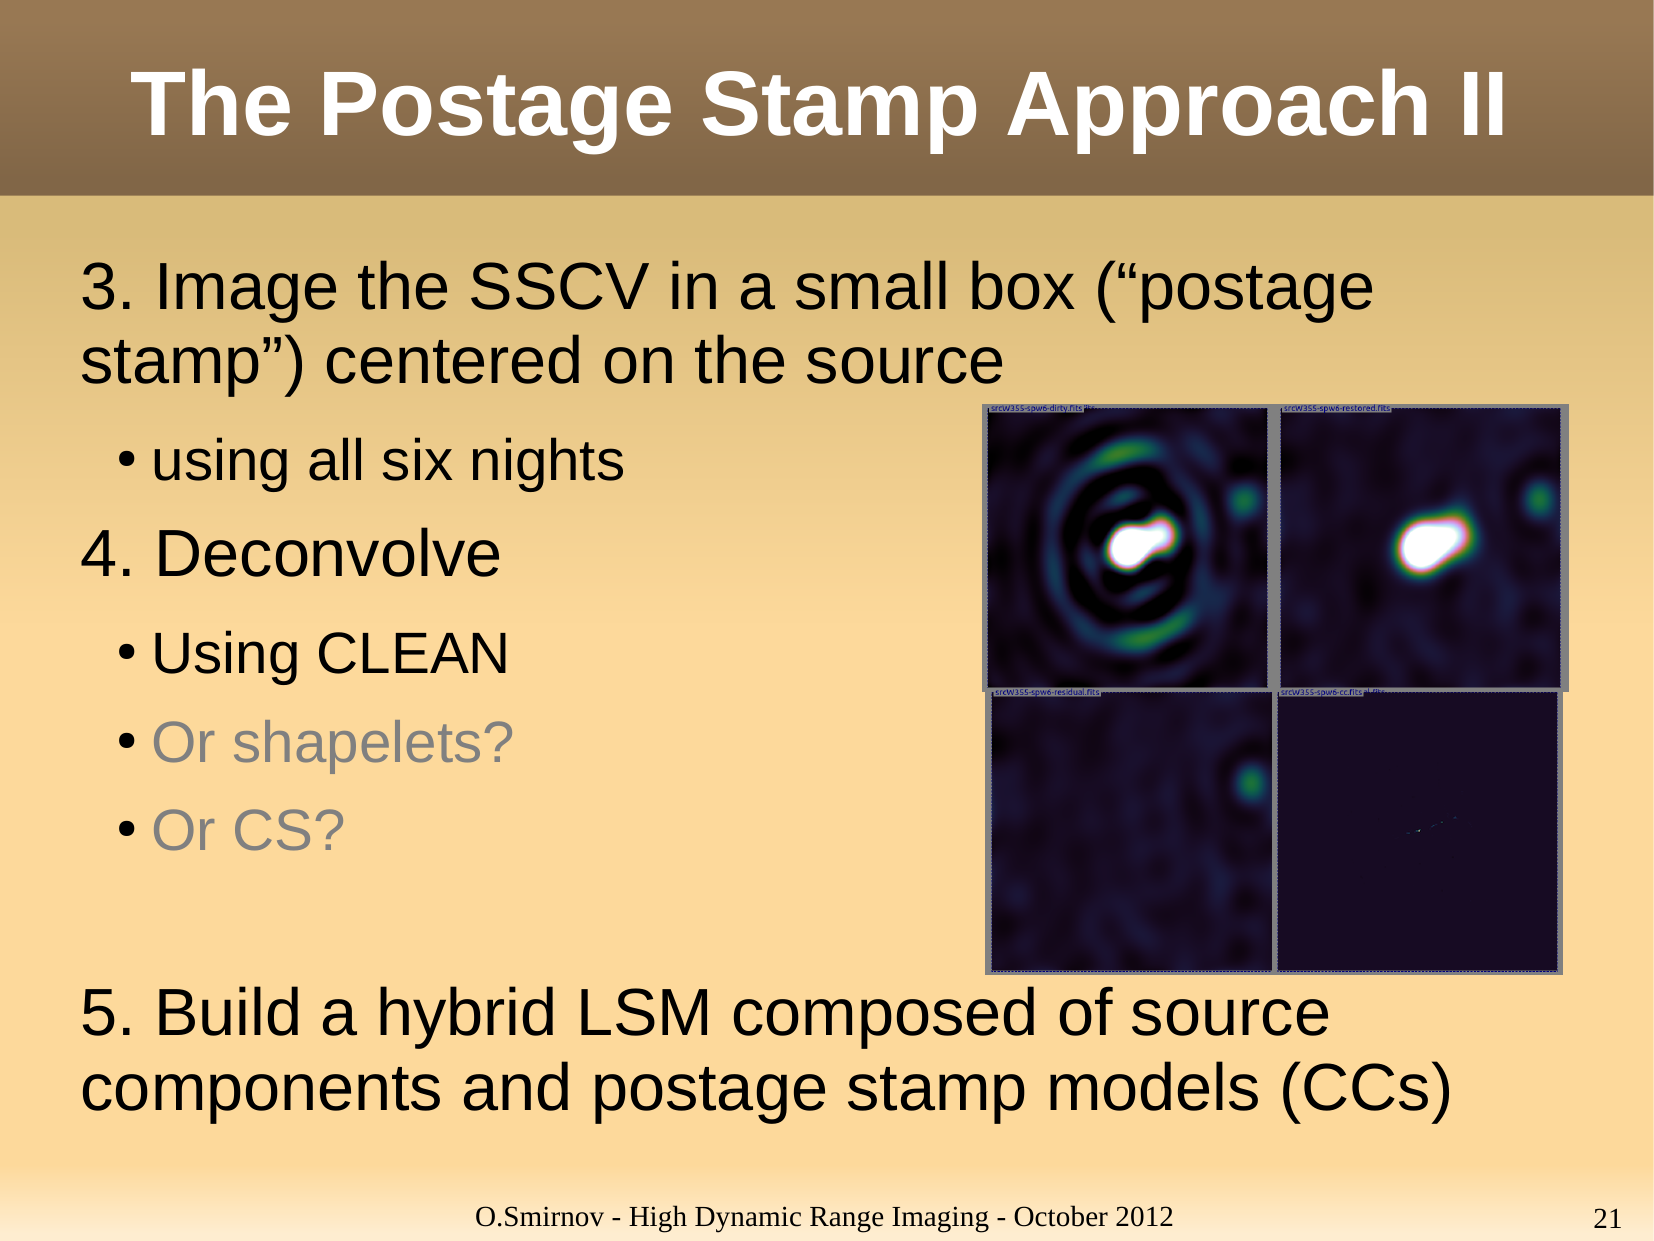

# The Postage Stamp Approach II
3. Image the SSCV in a small box (“postage stamp”) centered on the source
using all six nights
4. Deconvolve
Using CLEAN
Or shapelets?
Or CS?
5. Build a hybrid LSM composed of source components and postage stamp models (CCs)
O.Smirnov - High Dynamic Range Imaging - October 2012
21